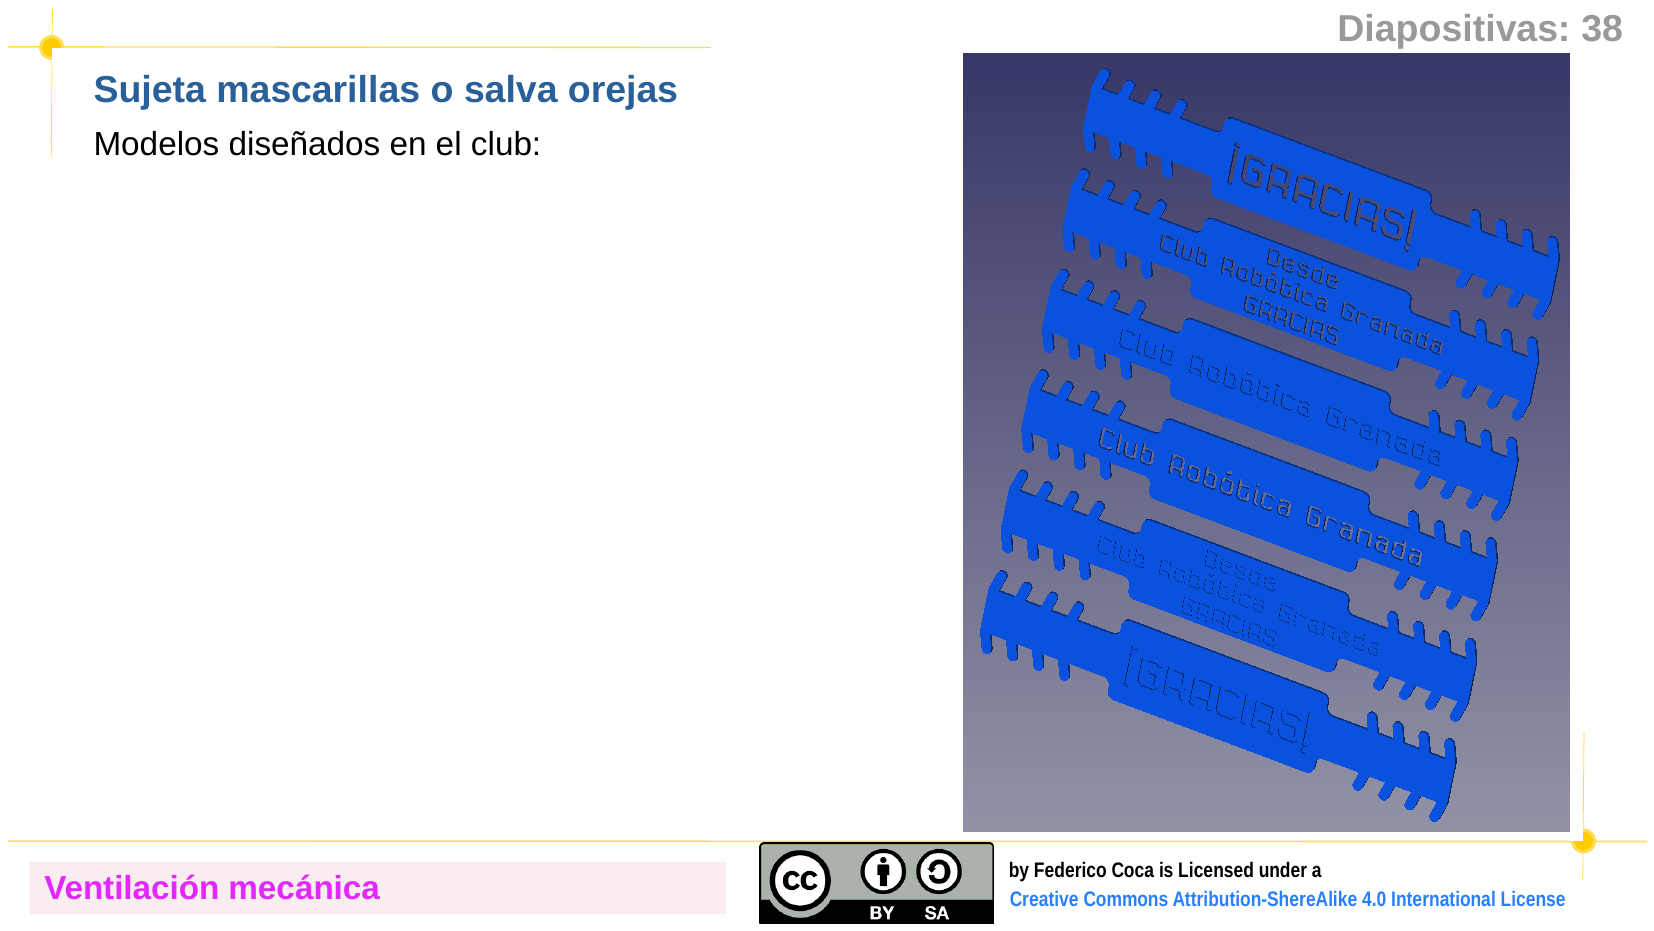

Diapositivas: 38
Sujeta mascarillas o salva orejas
Modelos diseñados en el club:
Ventilación mecánica